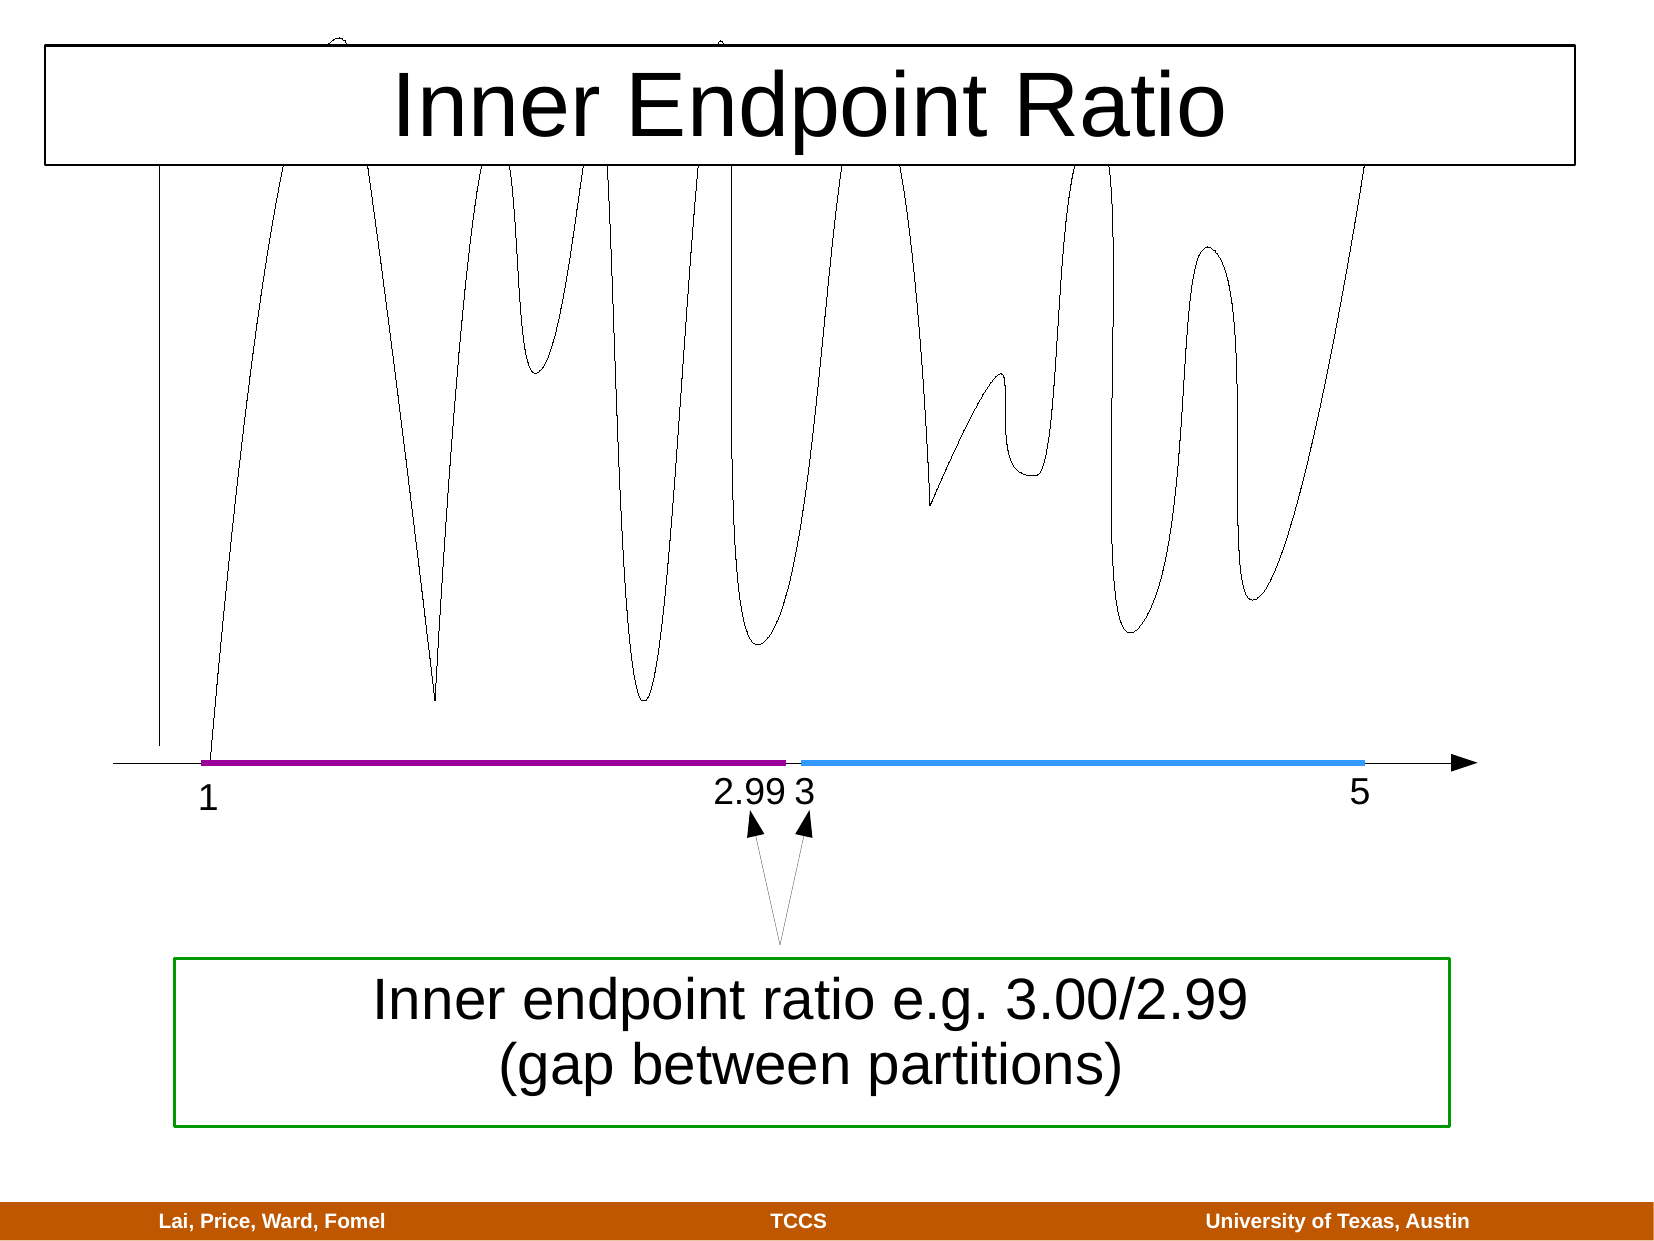

Inner Endpoint Ratio
2.99
3
5
1
Inner endpoint ratio e.g. 3.00/2.99
(gap between partitions)